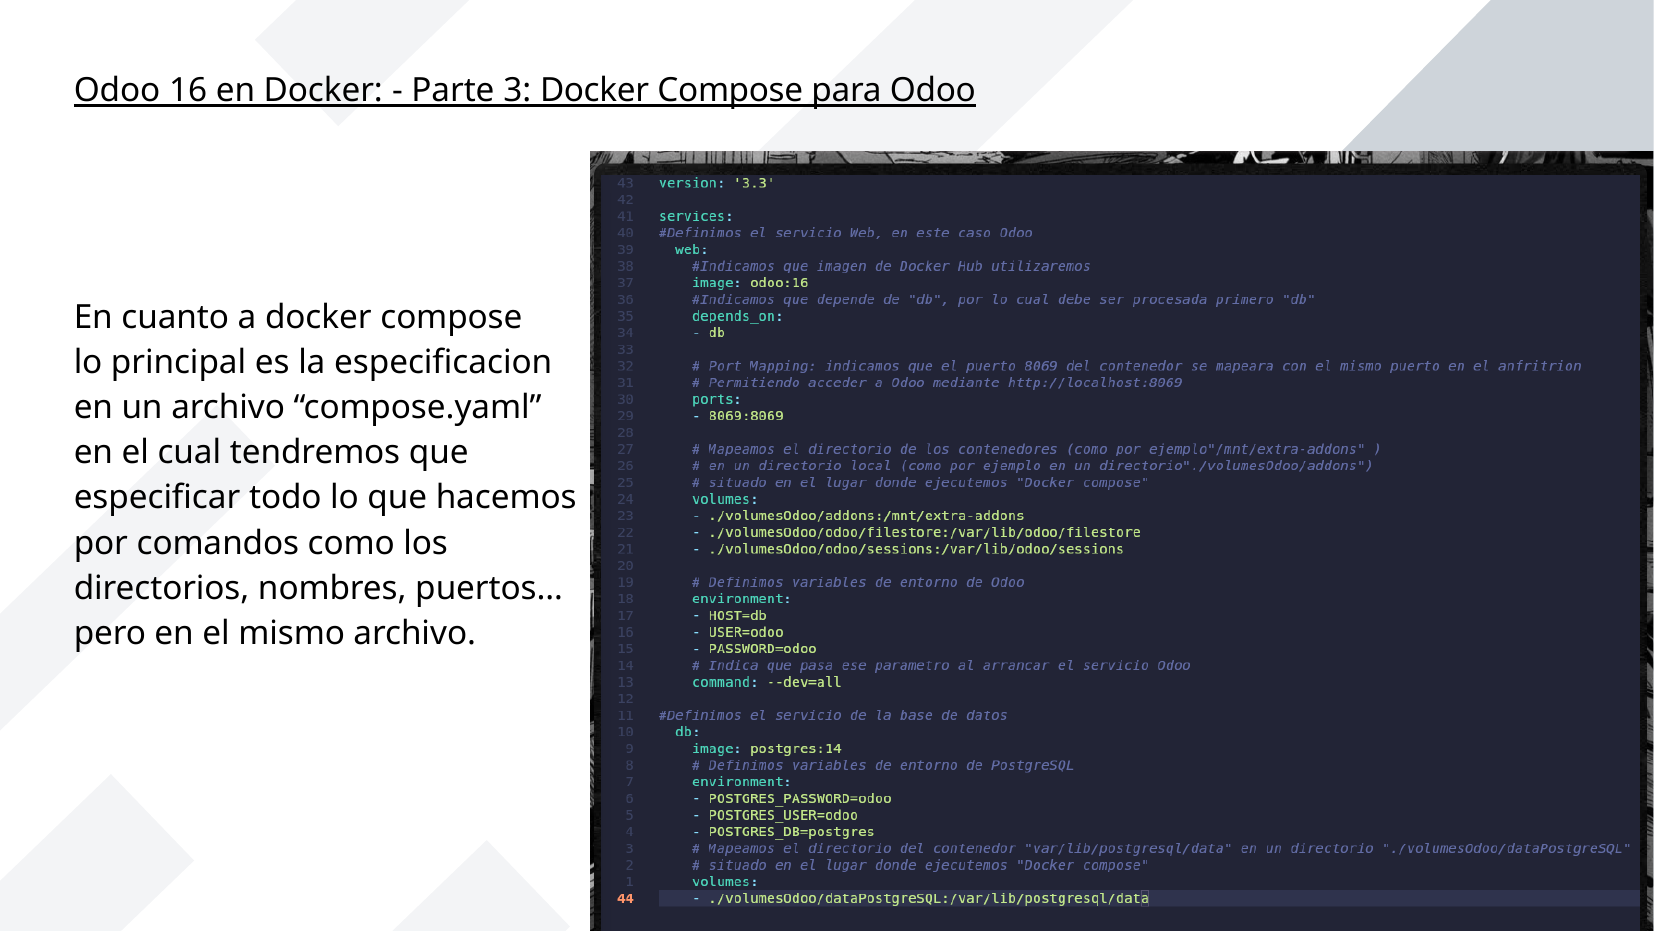

Odoo 16 en Docker: - Parte 3: Docker Compose para Odoo
En cuanto a docker compose
lo principal es la especificacion
en un archivo “compose.yaml”
en el cual tendremos que
especificar todo lo que hacemos
por comandos como los
directorios, nombres, puertos…
pero en el mismo archivo.